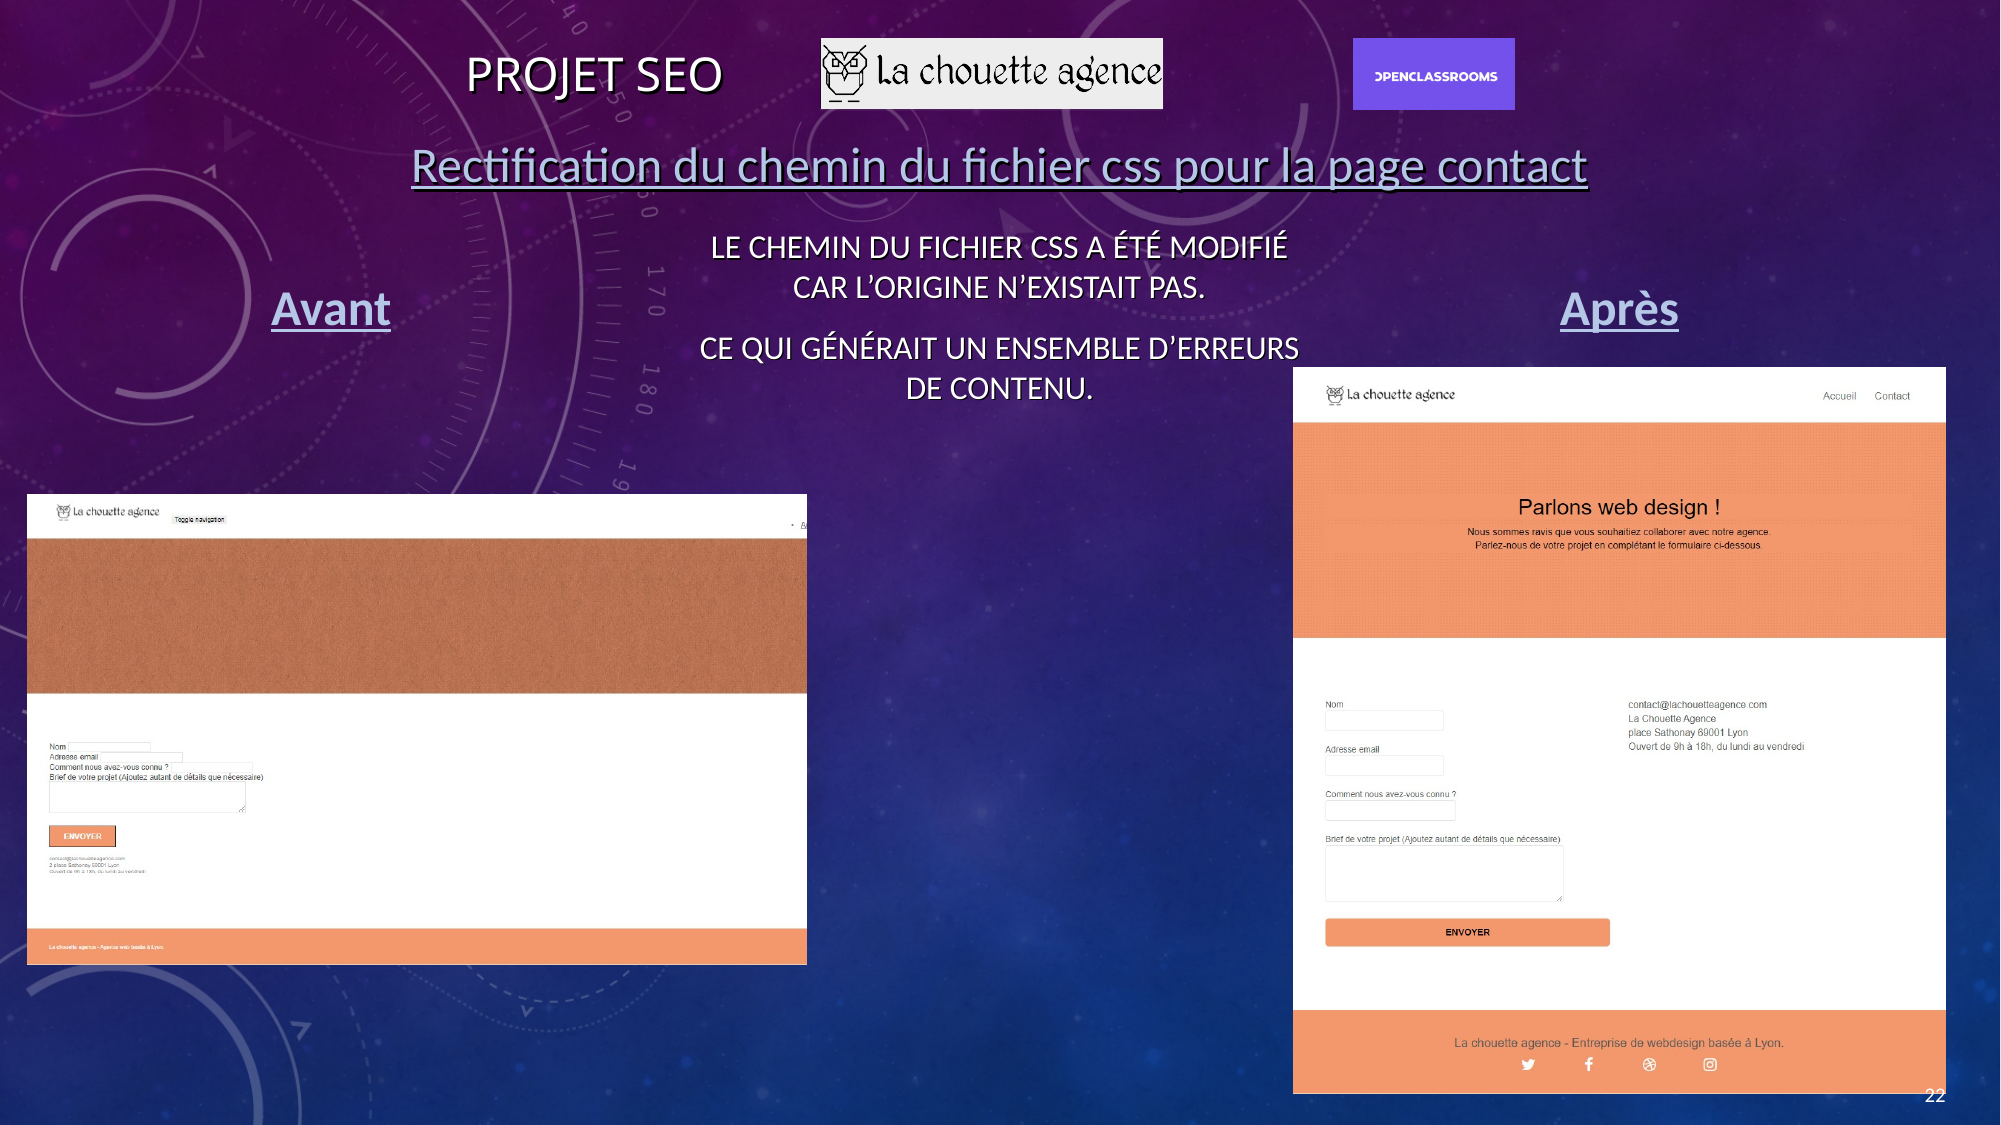

# Projet SEO					 avec
Rectification du chemin du fichier css pour la page contact
Le chemin du fichier css a été modifié car l’origine n’existait pas.
Ce qui générait un ensemble d’erreurs de contenu.
Avant
Après